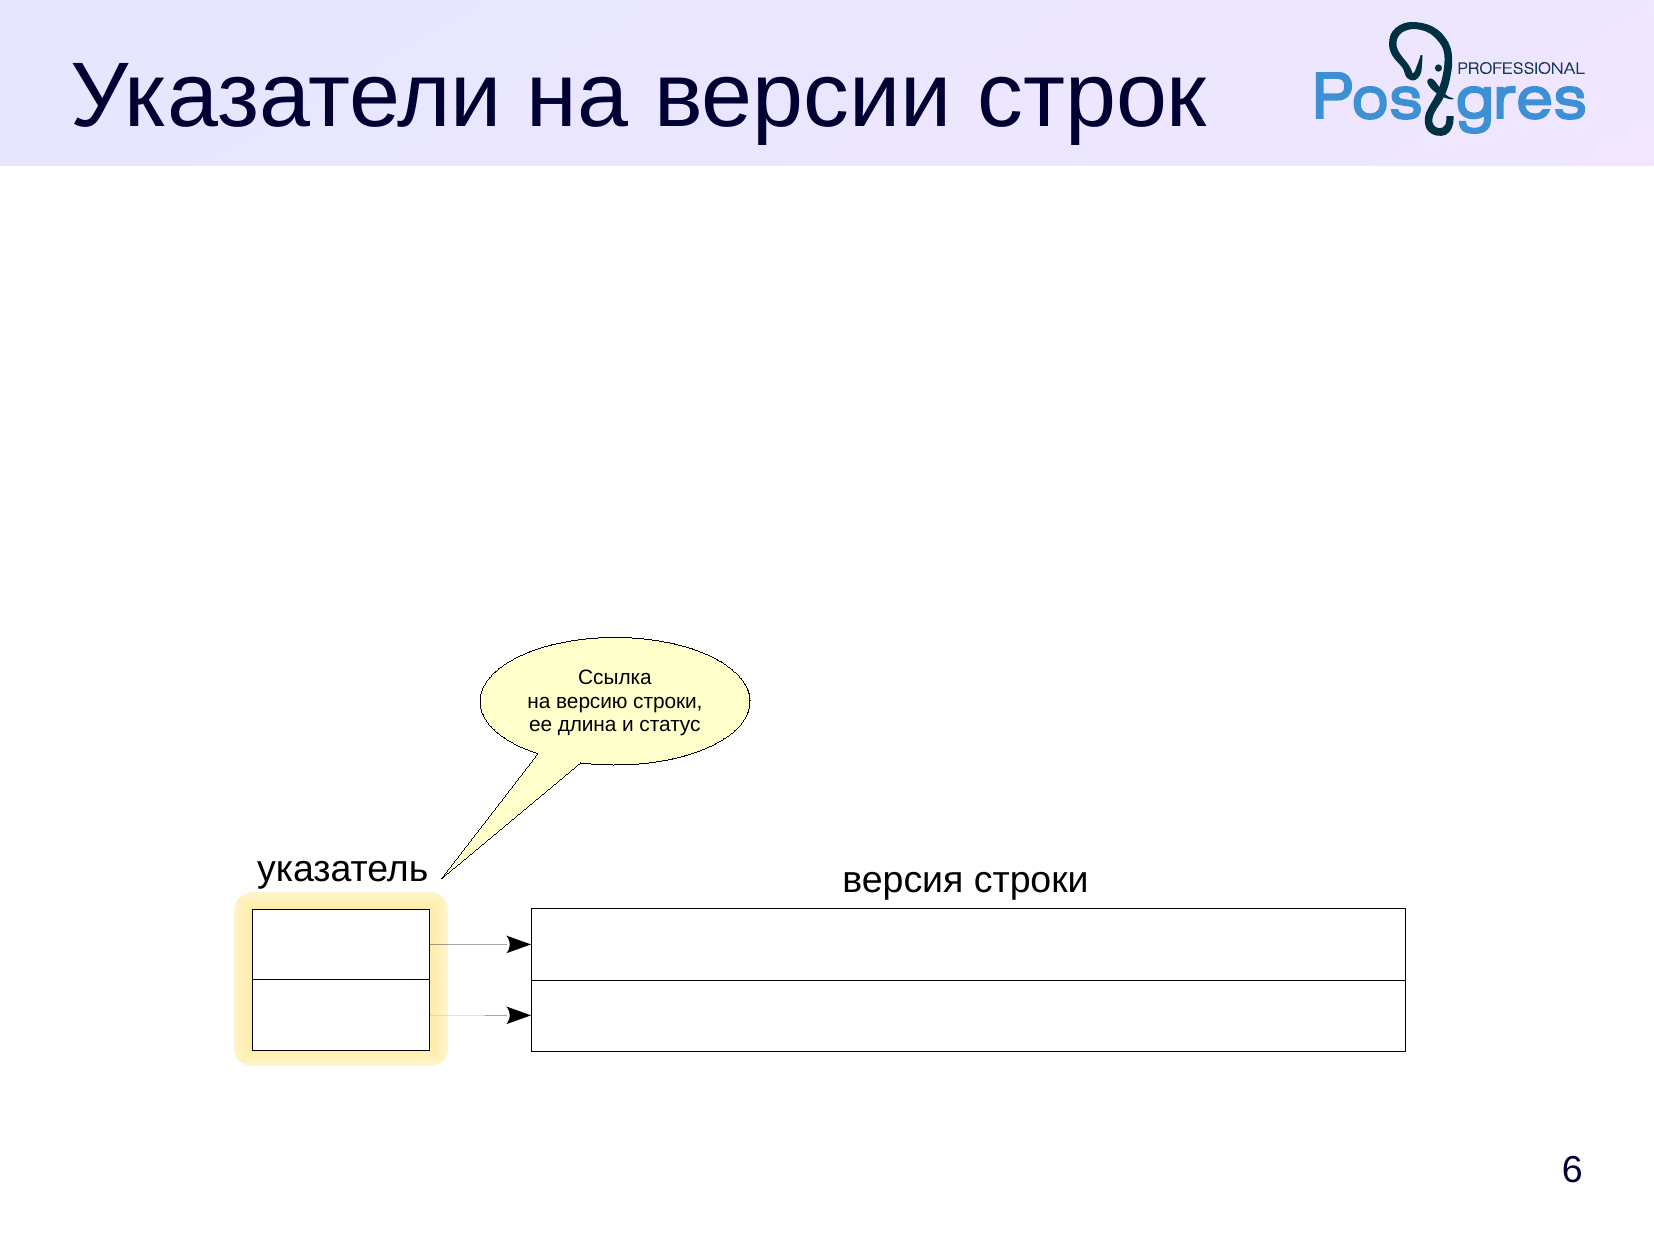

# Указатели на версии строк
Ссылка
на версию строки,
ее длина и статус
указатель
версия строки